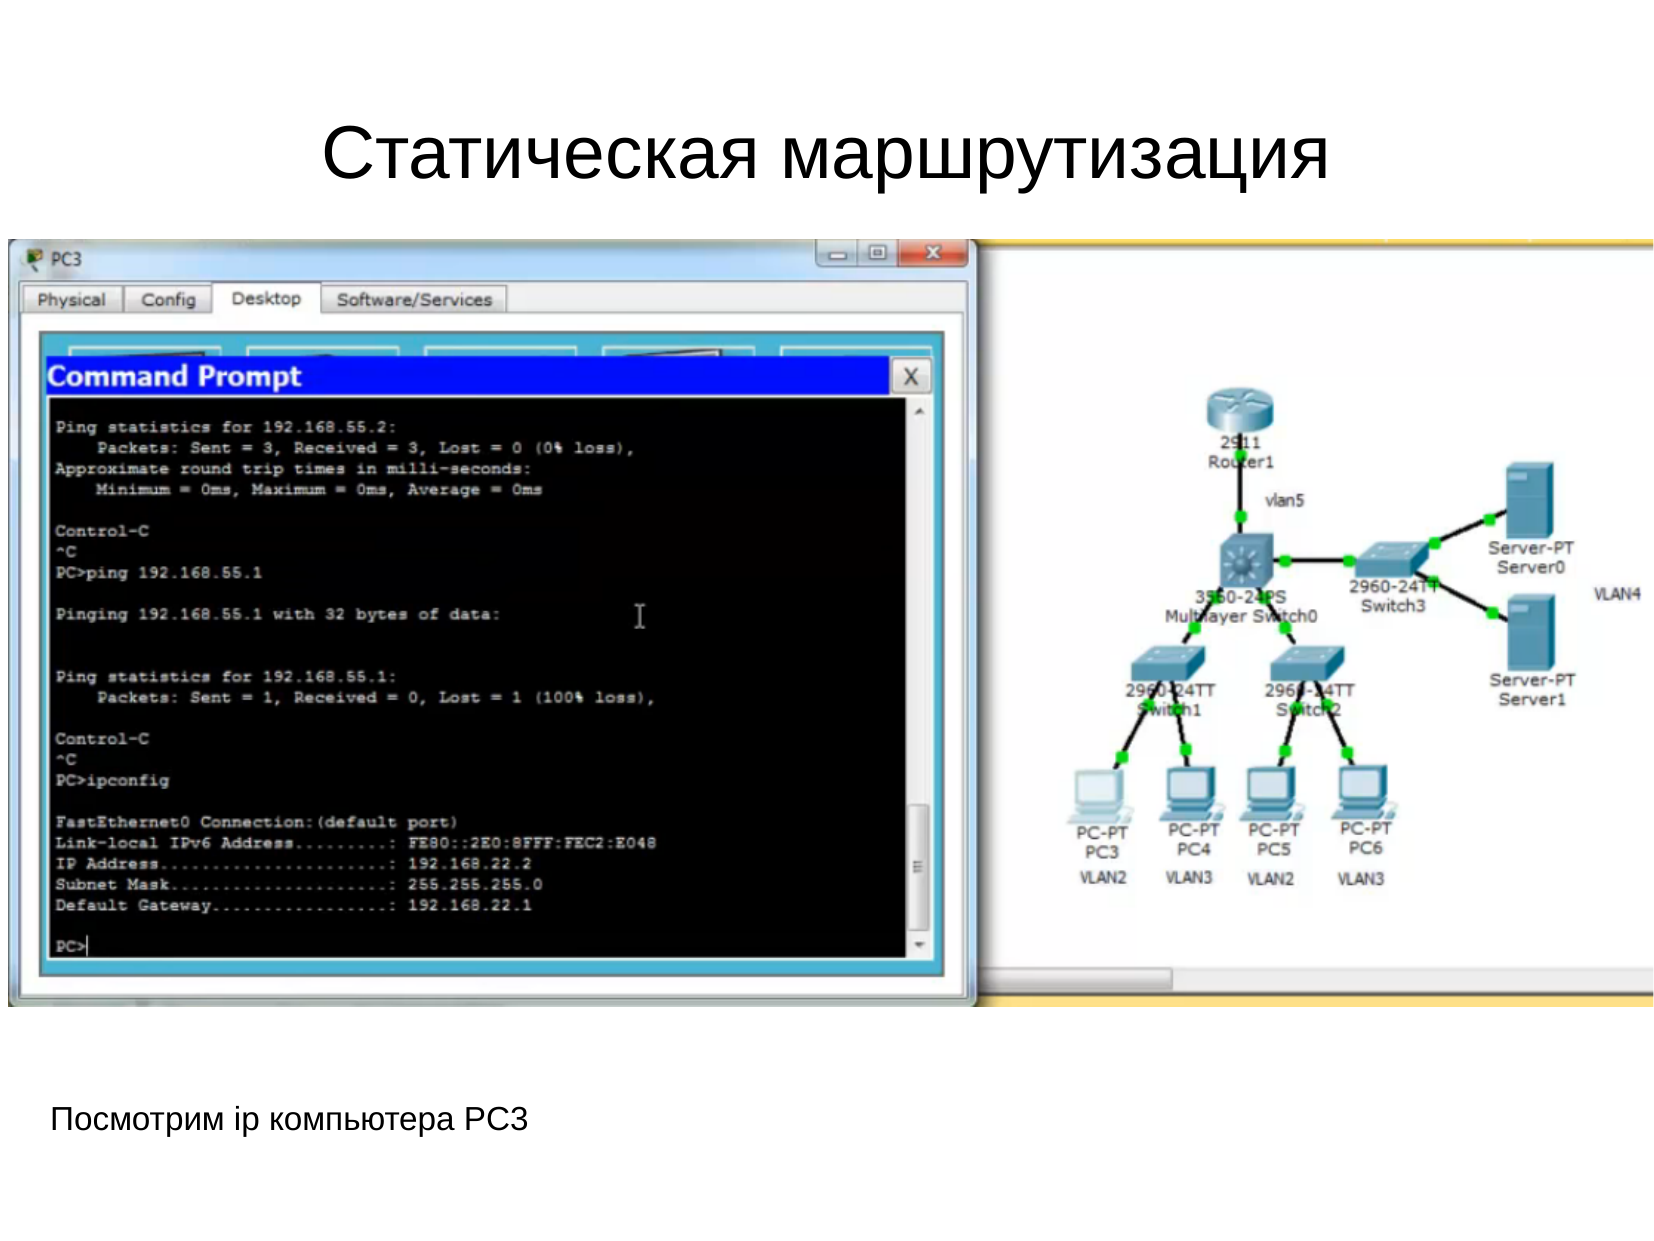

# Статическая маршрутизация
Посмотрим ip компьютера PC3